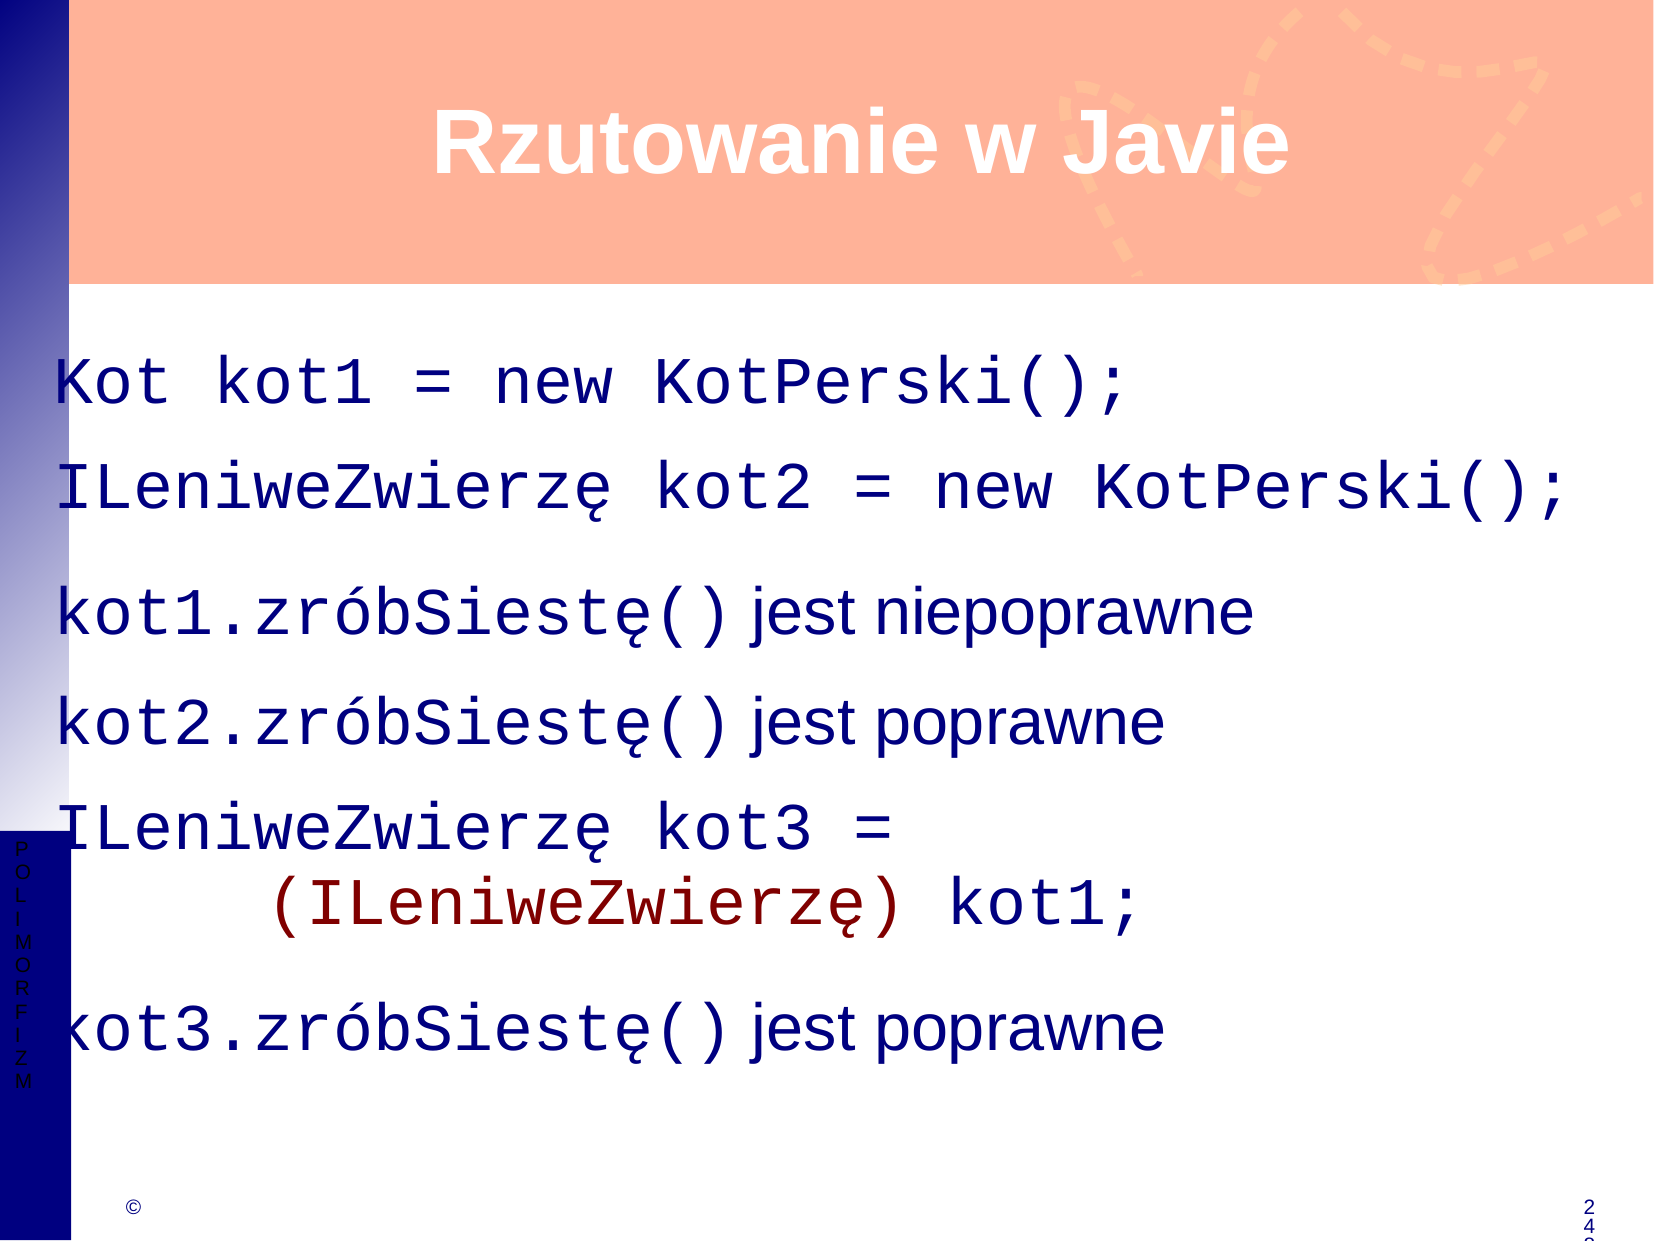

# Rzutowanie w Javie
Kot kot1 = new KotPerski();
ILeniweZwierzę kot2 = new KotPerski();
kot1.zróbSiestę() jest niepoprawne
kot2.zróbSiestę() jest poprawne
ILeniweZwierzę kot3 =
 (ILeniweZwierzę) kot1;
kot3.zróbSiestę() jest poprawne
P
O
L
I
M
O
R
F
I
Z
M